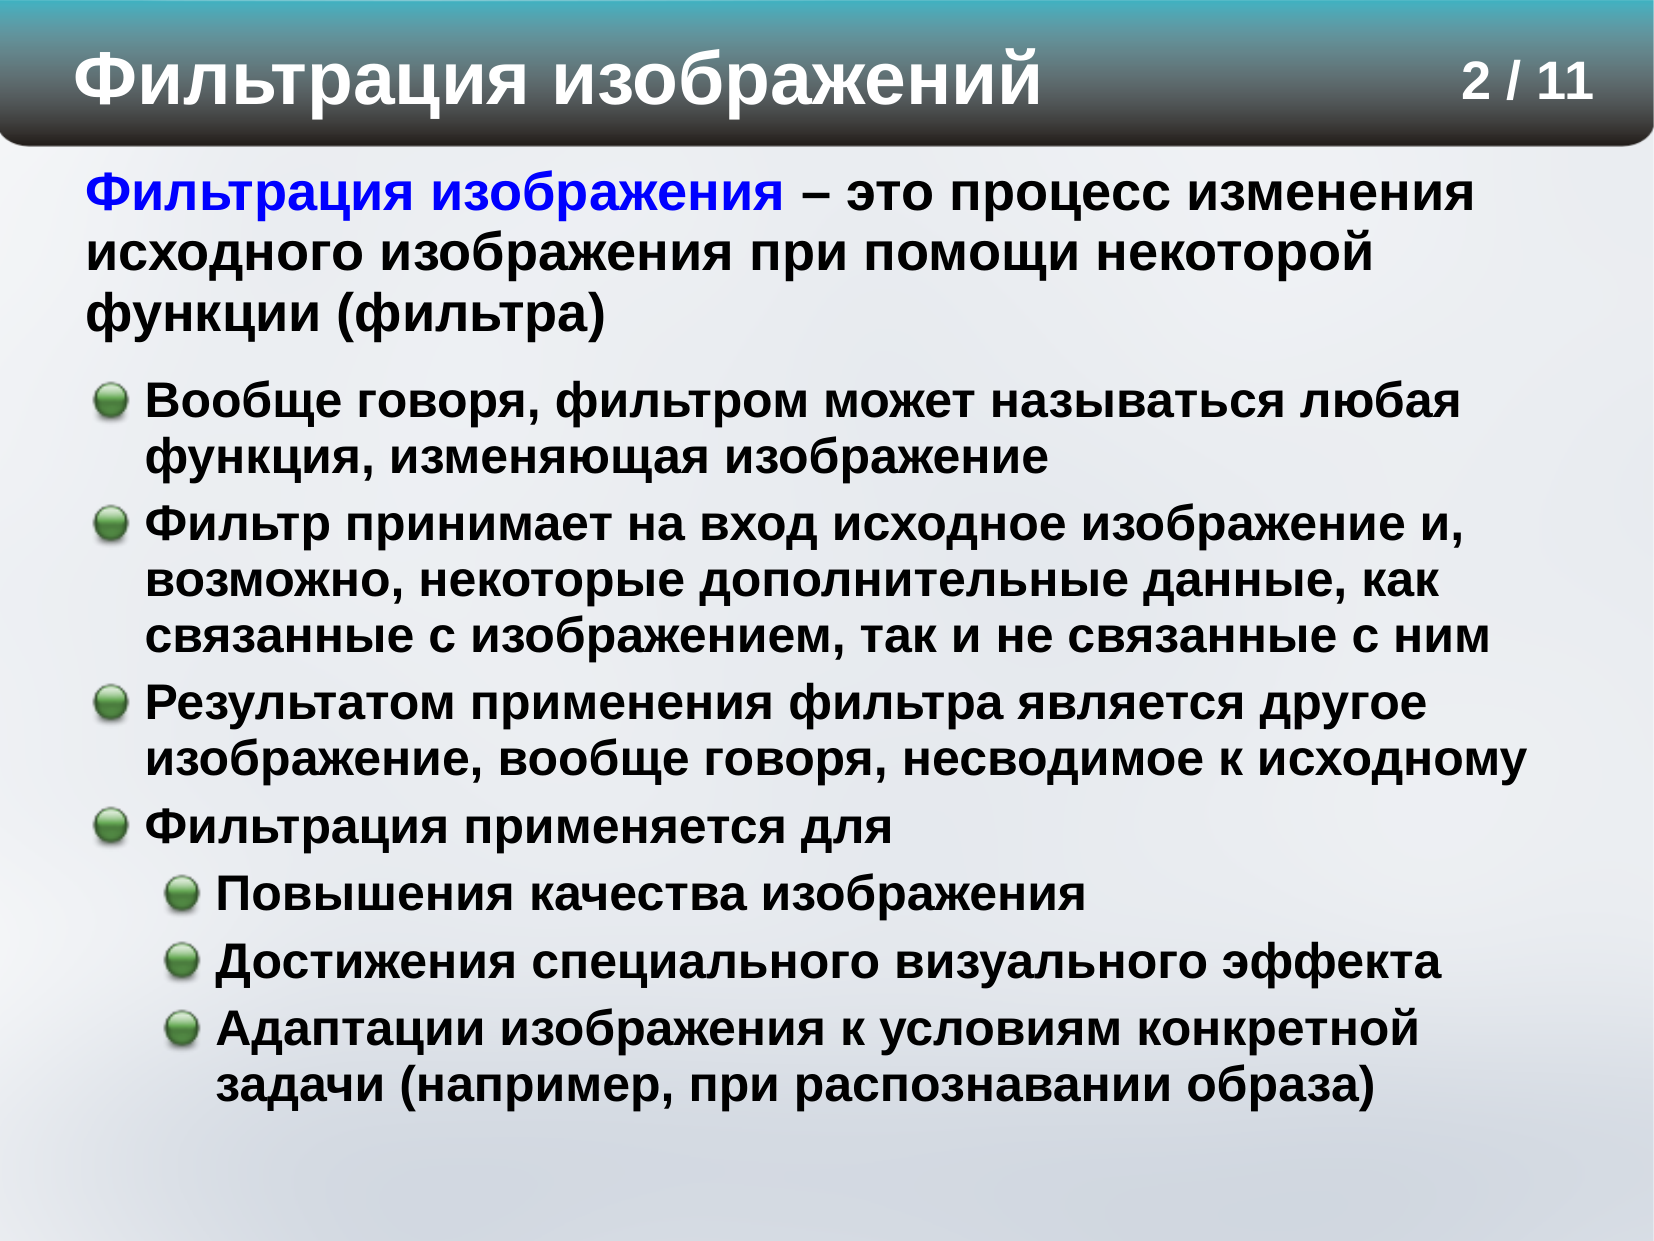

Фильтрация изображений
Фильтрация изображения – это процесс изменения исходного изображения при помощи некоторой функции (фильтра)
Вообще говоря, фильтром может называться любая функция, изменяющая изображение
Фильтр принимает на вход исходное изображение и, возможно, некоторые дополнительные данные, как связанные с изображением, так и не связанные с ним
Результатом применения фильтра является другое изображение, вообще говоря, несводимое к исходному
Фильтрация применяется для
Повышения качества изображения
Достижения специального визуального эффекта
Адаптации изображения к условиям конкретной задачи (например, при распознавании образа)